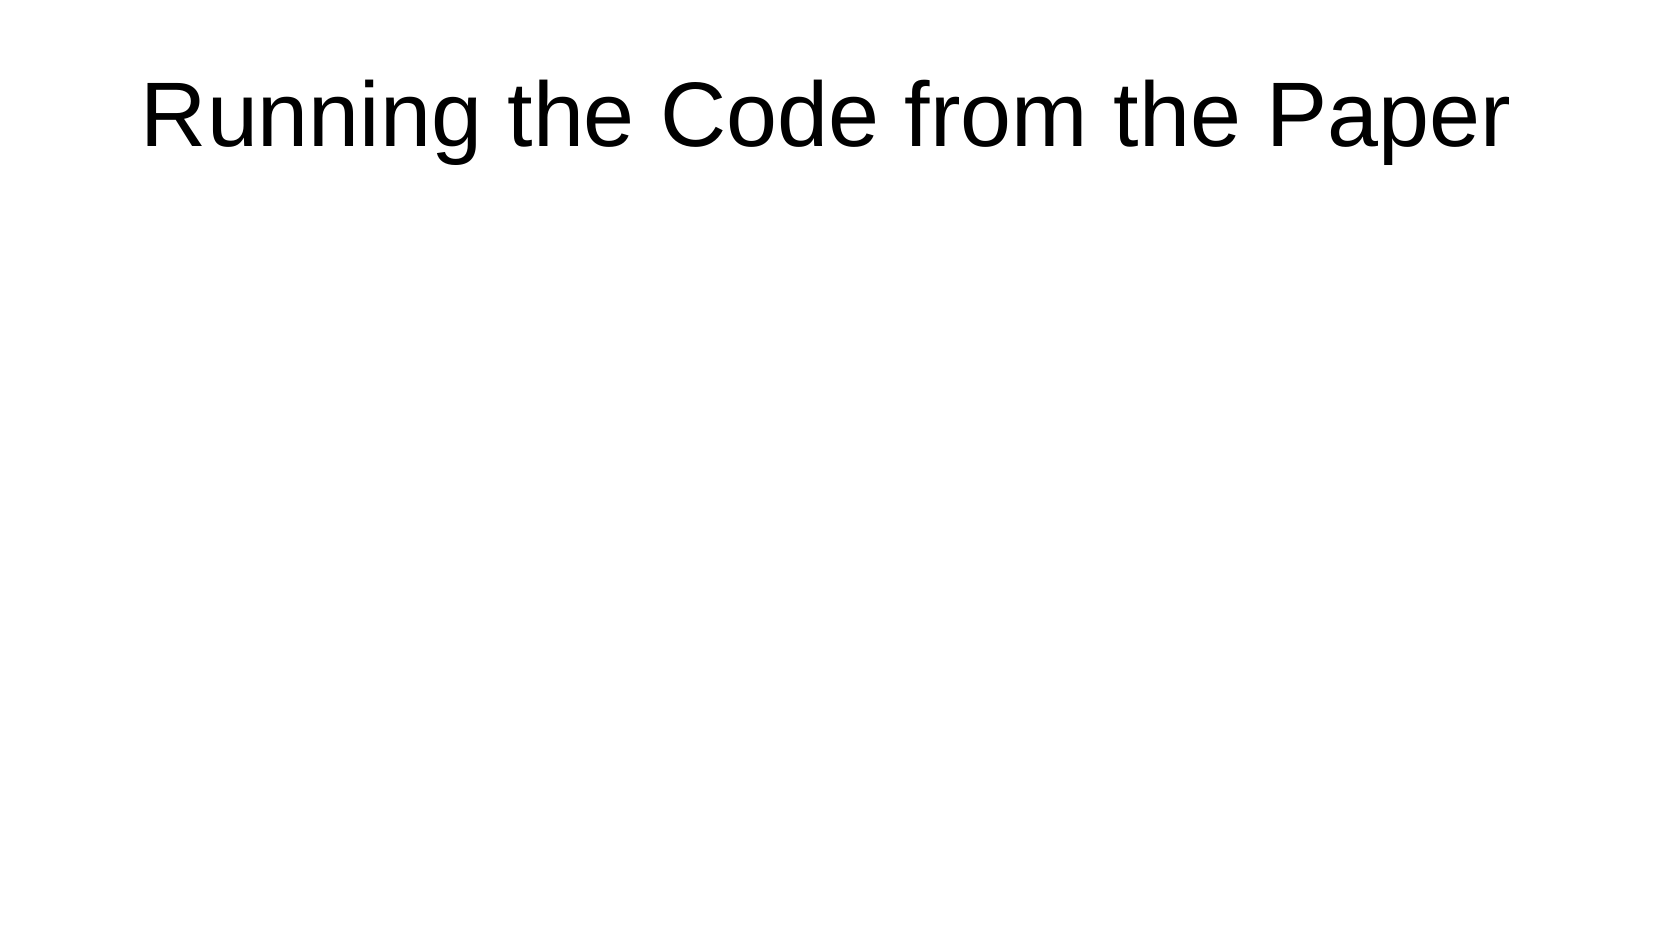

# Running the Code from the Paper